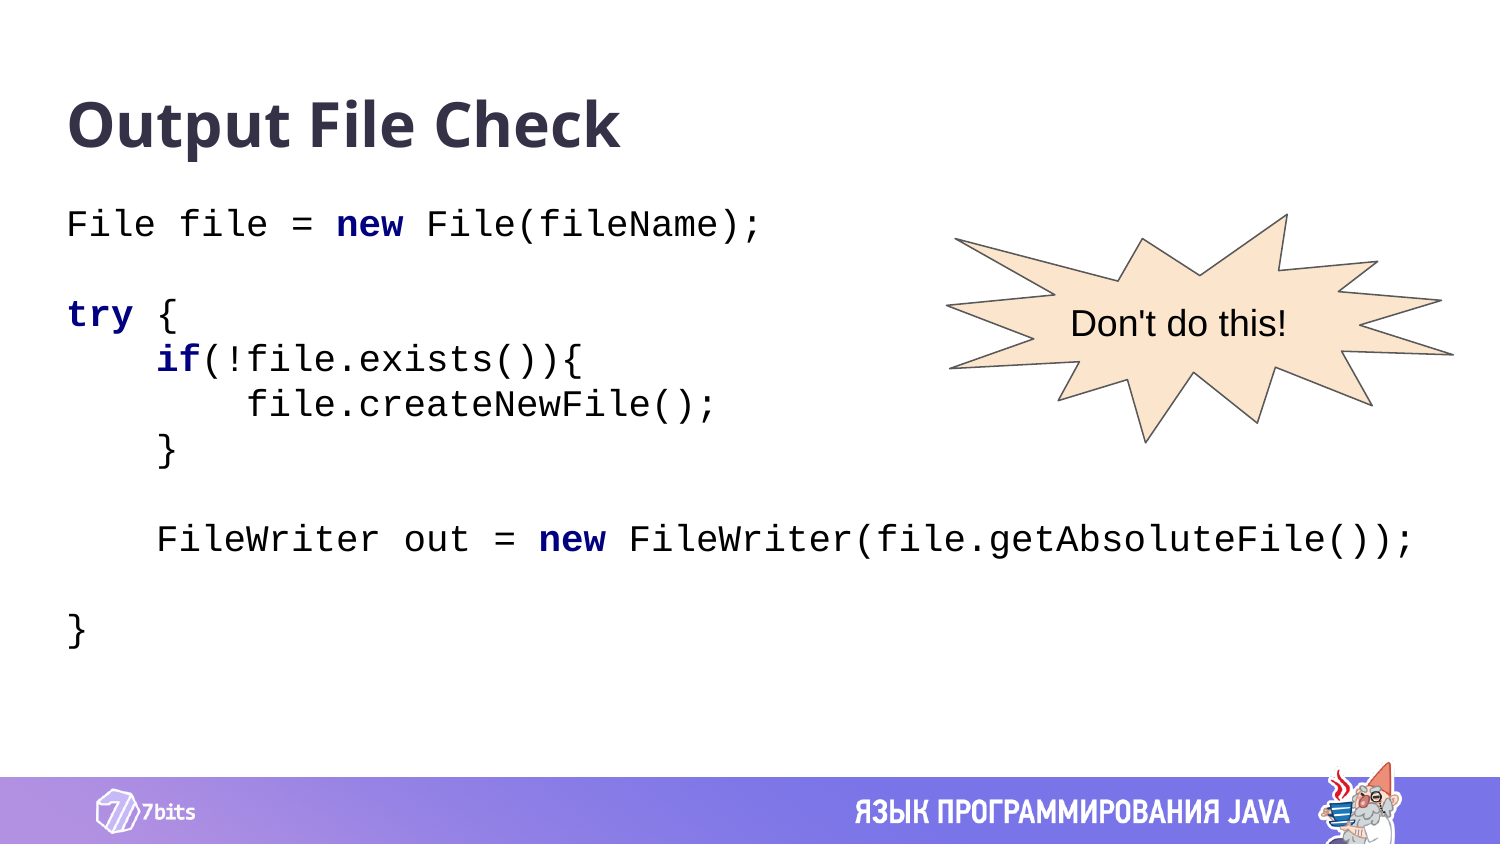

# Output File Check
File file = new File(fileName);
try {
 if(!file.exists()){
 file.createNewFile();
 }
 FileWriter out = new FileWriter(file.getAbsoluteFile());
}
Don't do this!